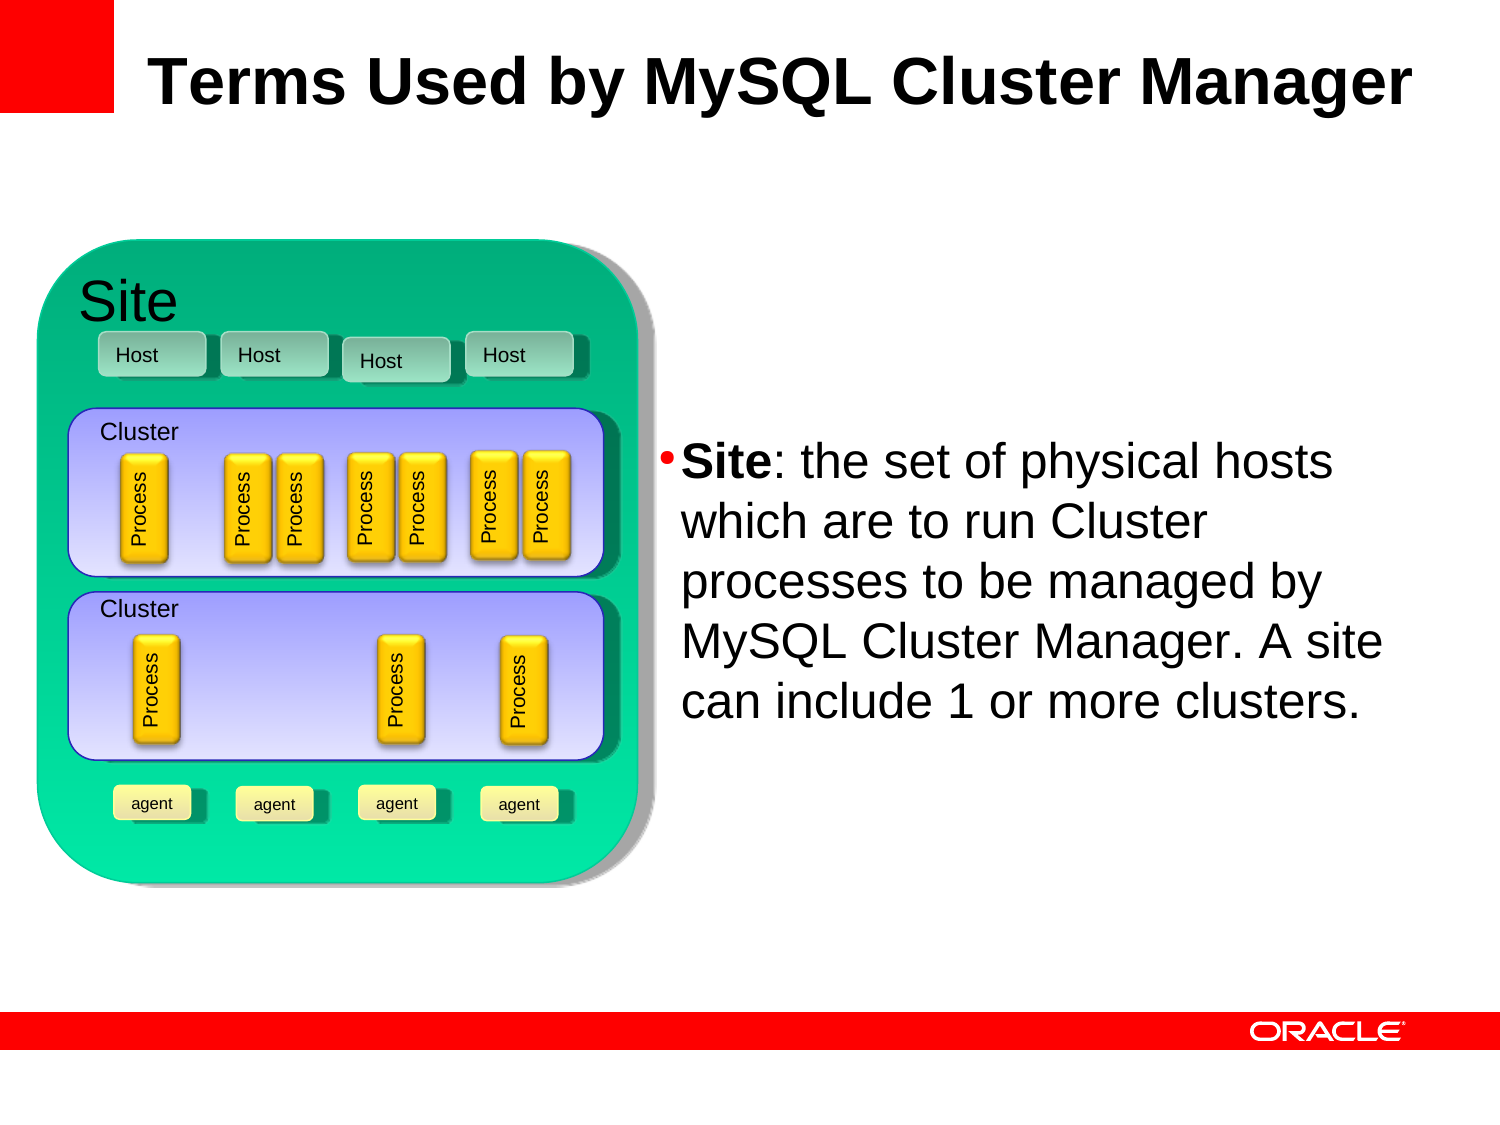

# Terms Used by MySQL Cluster Manager
Site
Host
Host
Host
Host
Cluster
Process
Process
Process
Process
Process
Process
Process
Cluster
Process
Process
Process
agent
agent
agent
agent
Site: the set of physical hosts which are to run Cluster processes to be managed by MySQL Cluster Manager. A site can include 1 or more clusters.